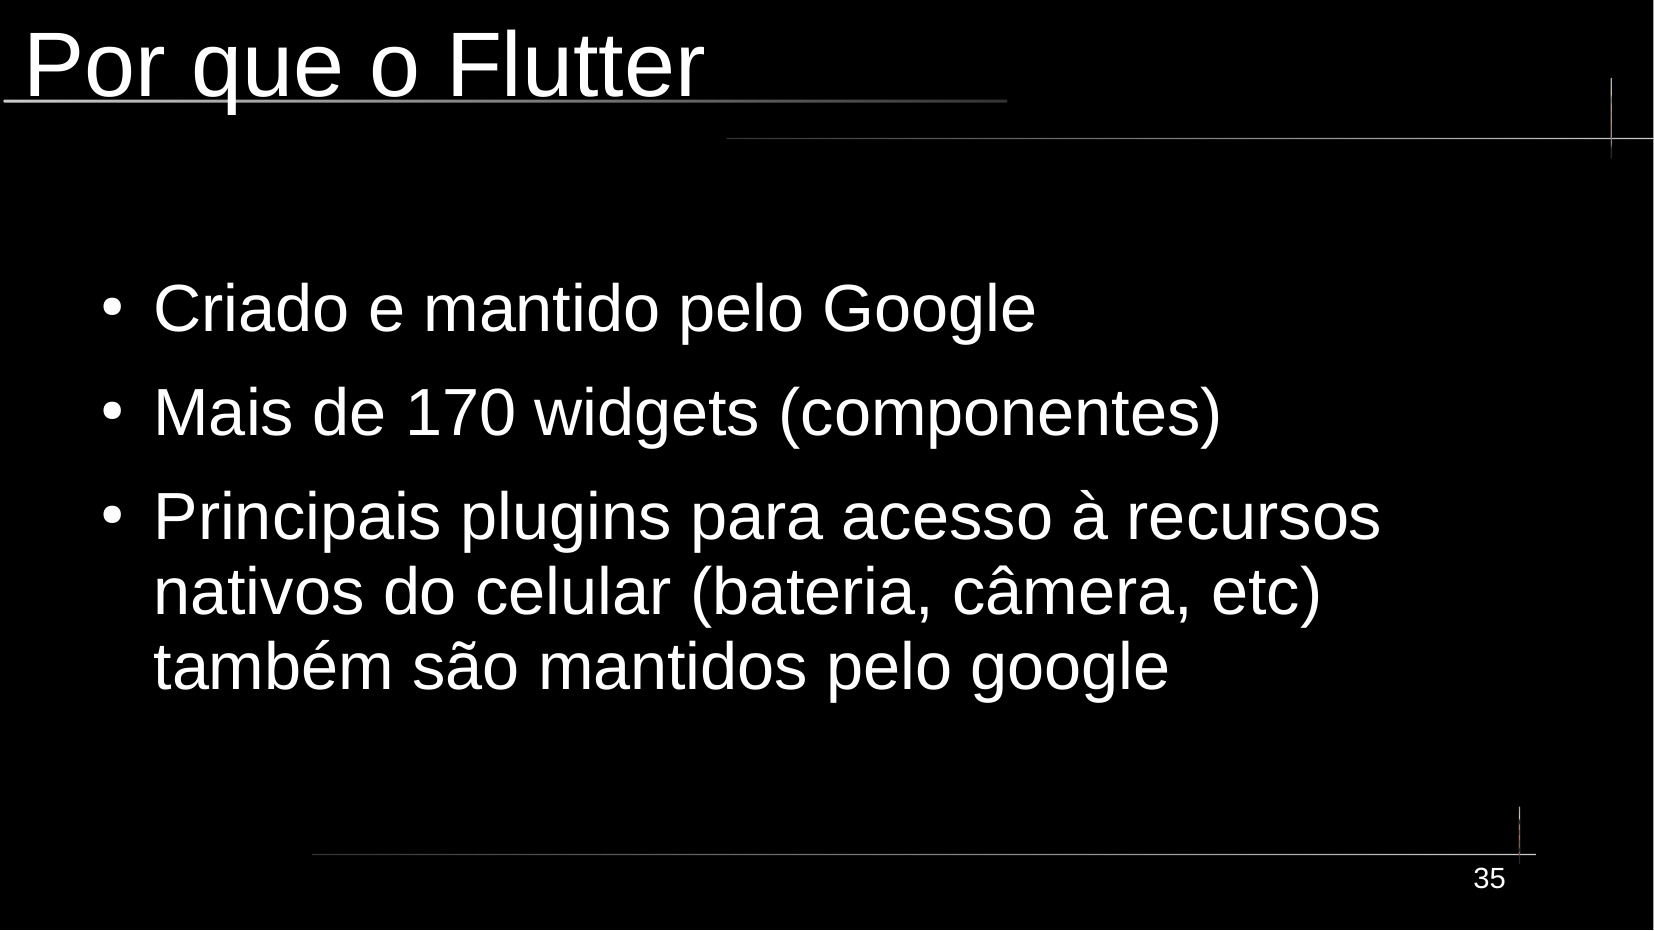

# Por que o Flutter
Criado e mantido pelo Google
Mais de 170 widgets (componentes)
Principais plugins para acesso à recursos nativos do celular (bateria, câmera, etc) também são mantidos pelo google
35